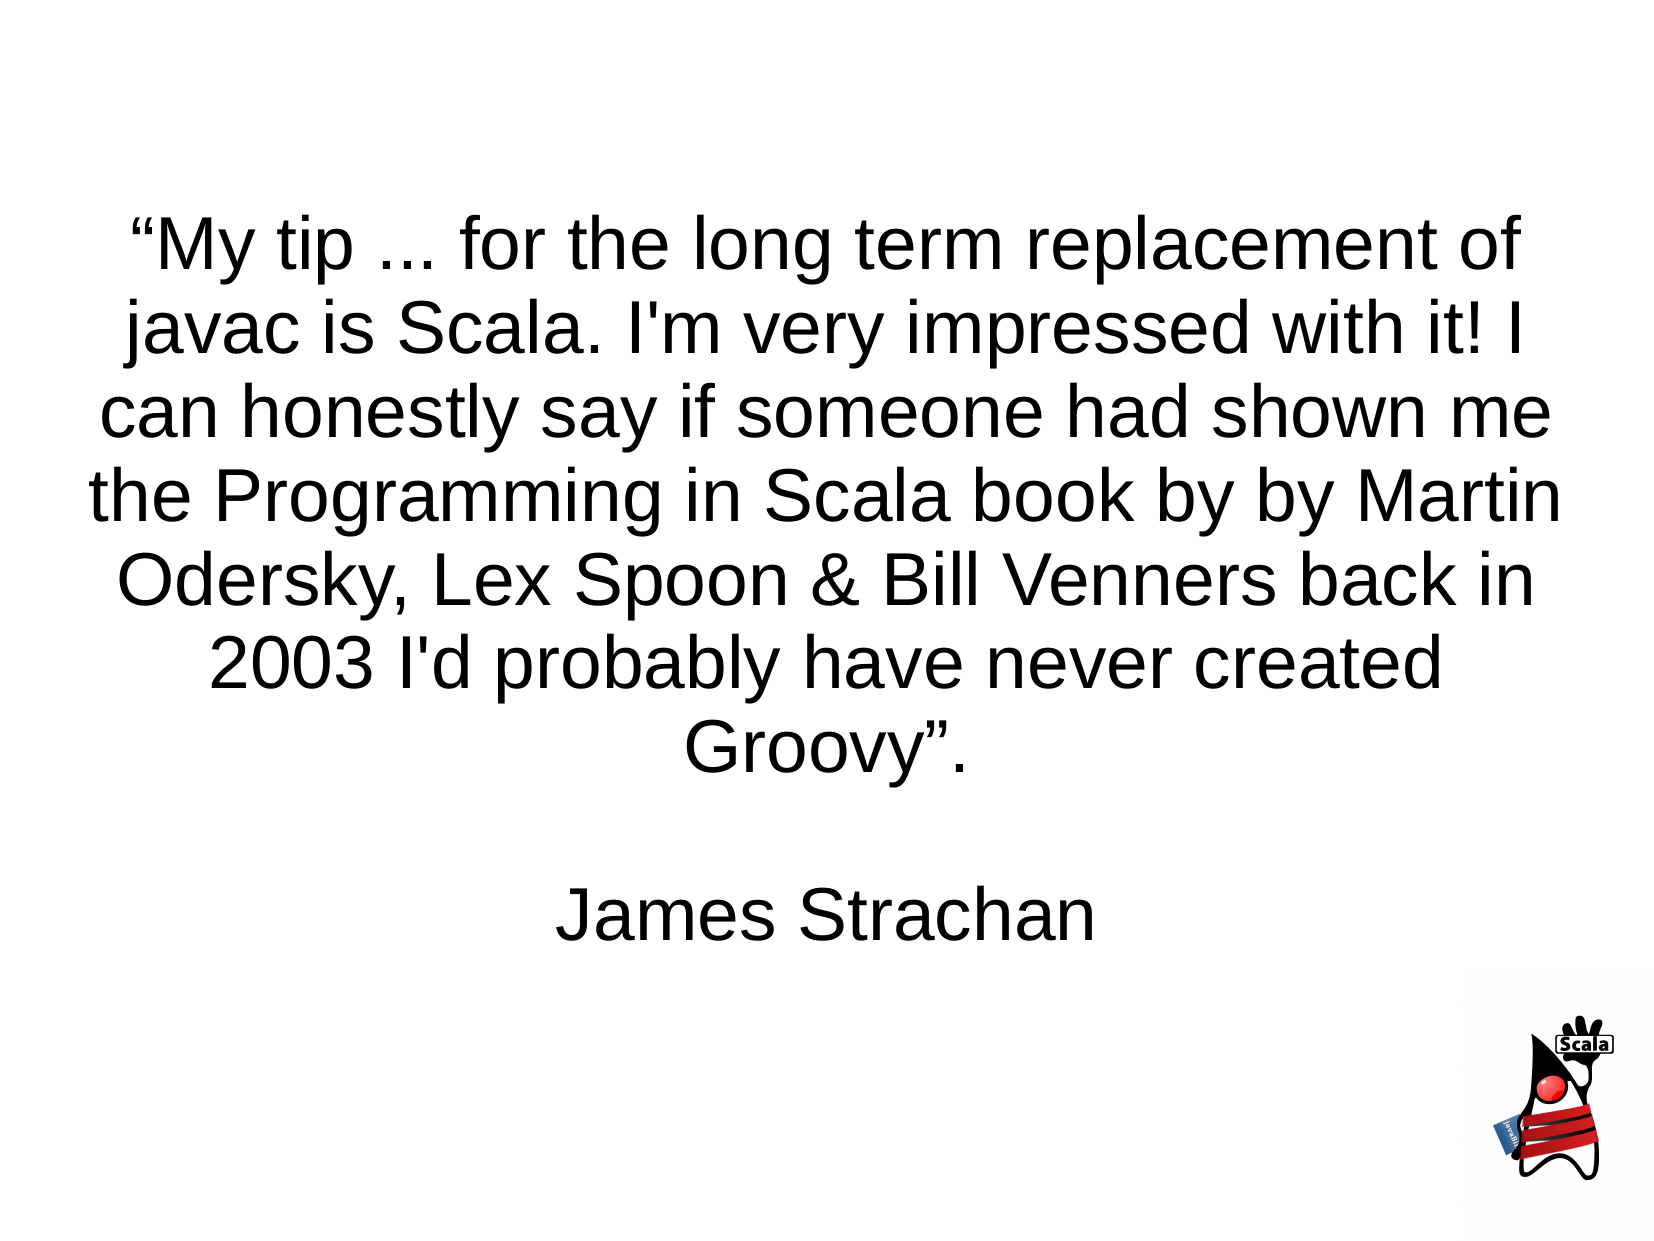

# “My tip ... for the long term replacement of javac is Scala. I'm very impressed with it! I can honestly say if someone had shown me the Programming in Scala book by by Martin Odersky, Lex Spoon & Bill Venners back in 2003 I'd probably have never created Groovy”.
James Strachan